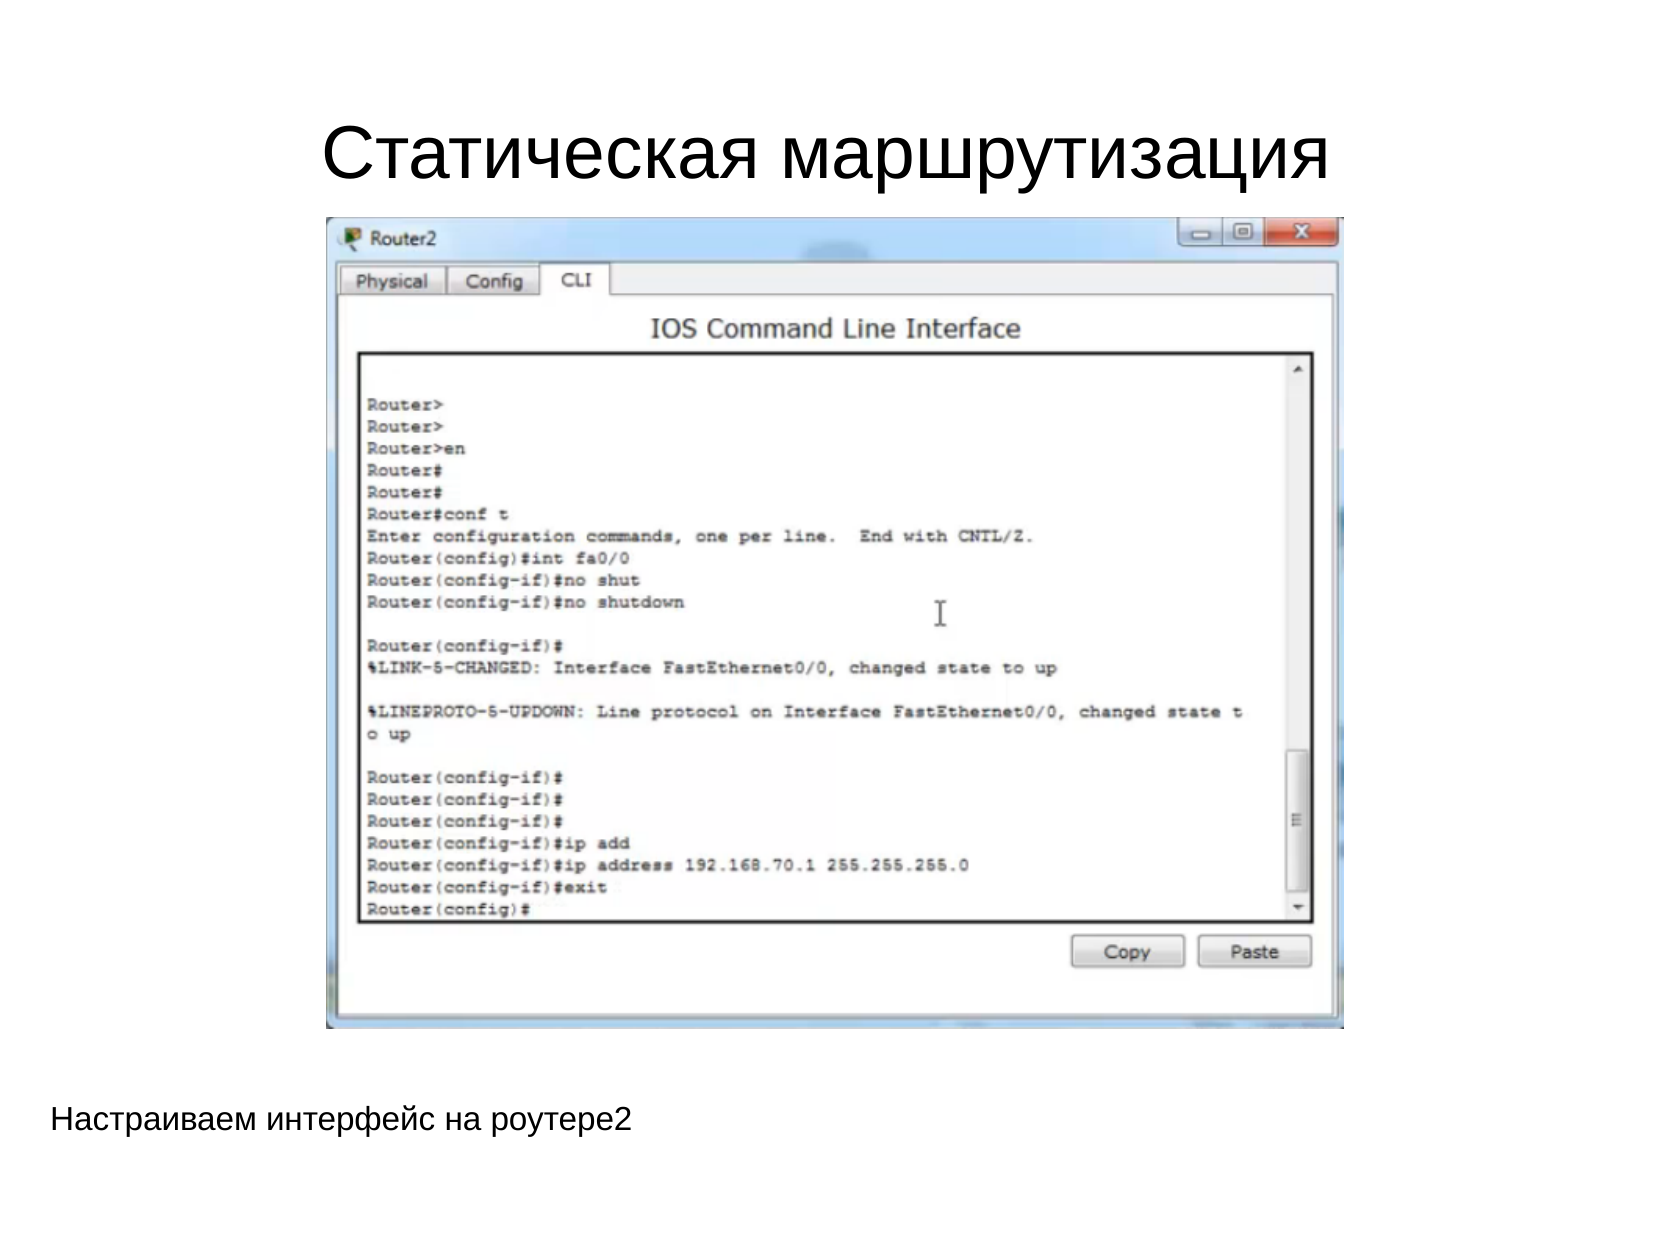

# Статическая маршрутизация
Настраиваем интерфейс на роутере2